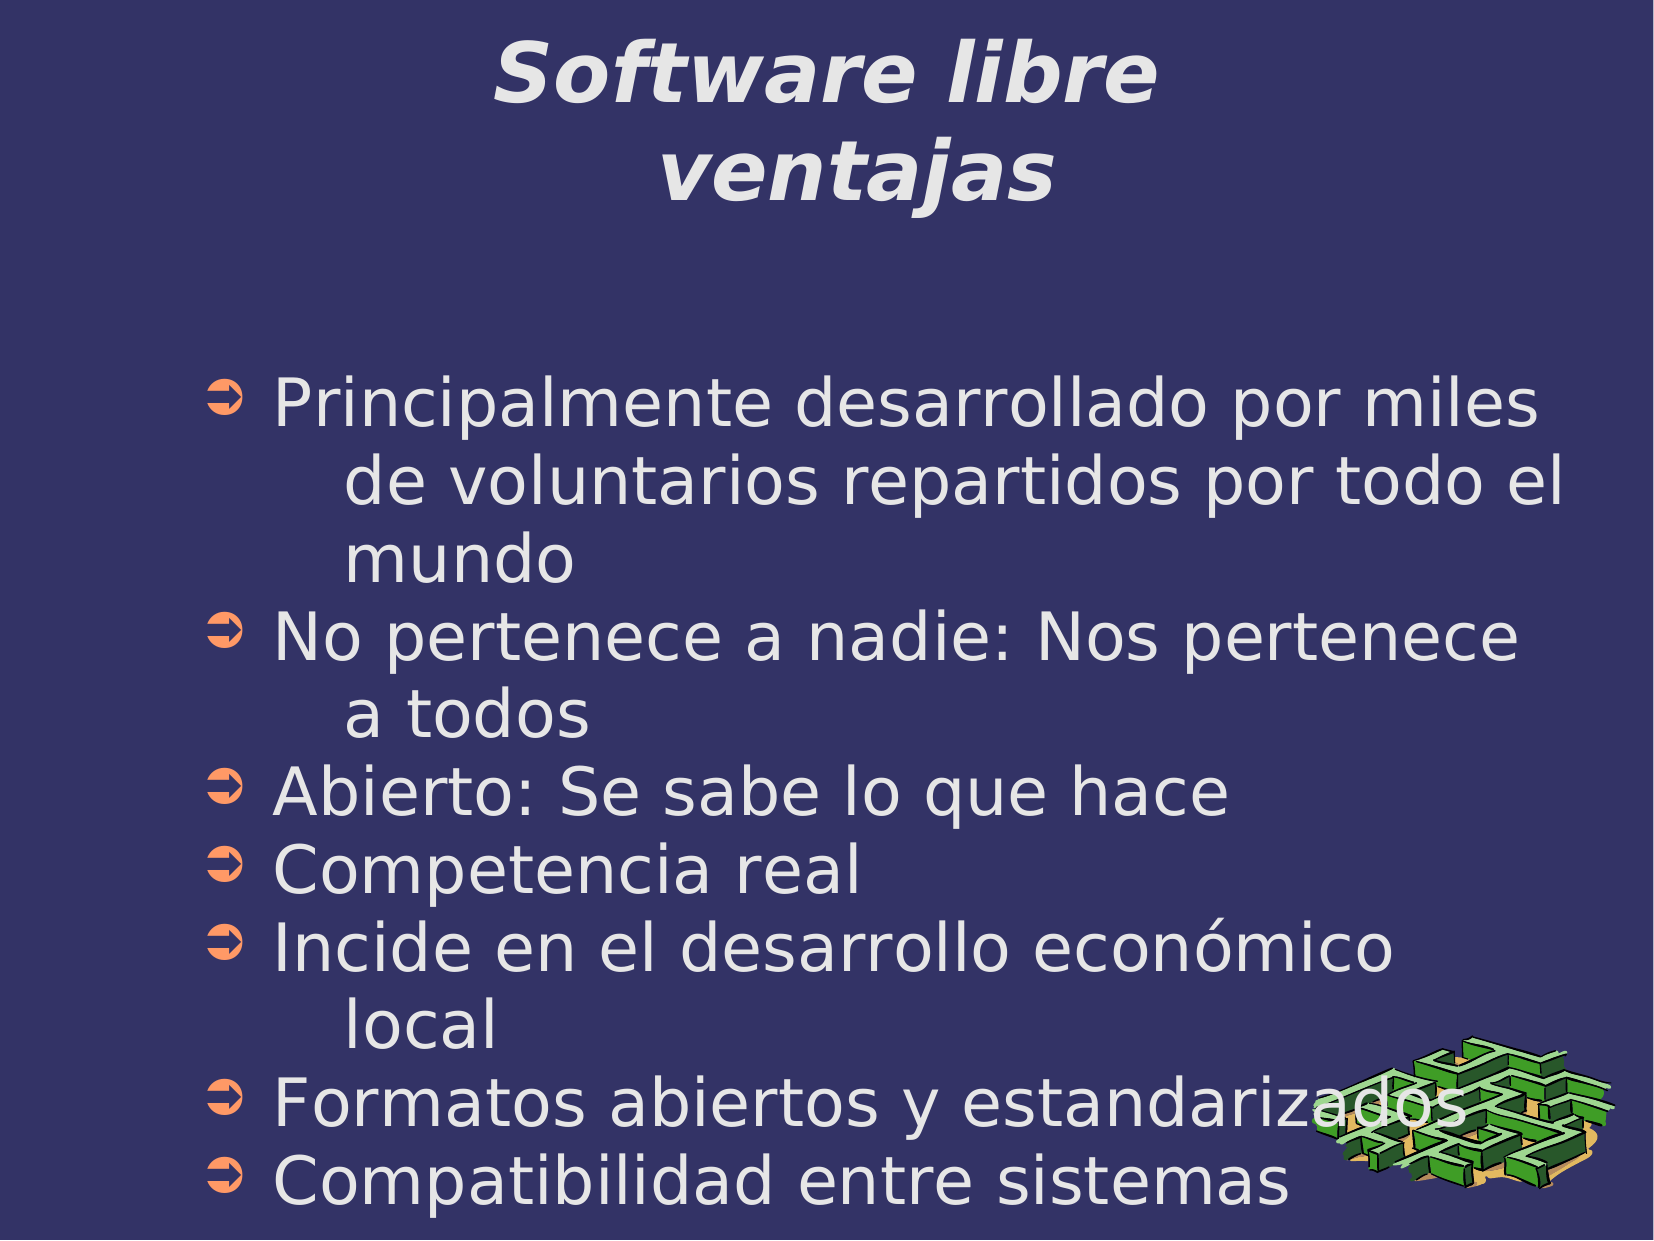

# Software libre ventajas
Principalmente desarrollado por miles de voluntarios repartidos por todo el mundo
No pertenece a nadie: Nos pertenece a todos
Abierto: Se sabe lo que hace
Competencia real
Incide en el desarrollo económico local
Formatos abiertos y estandarizados
Compatibilidad entre sistemas